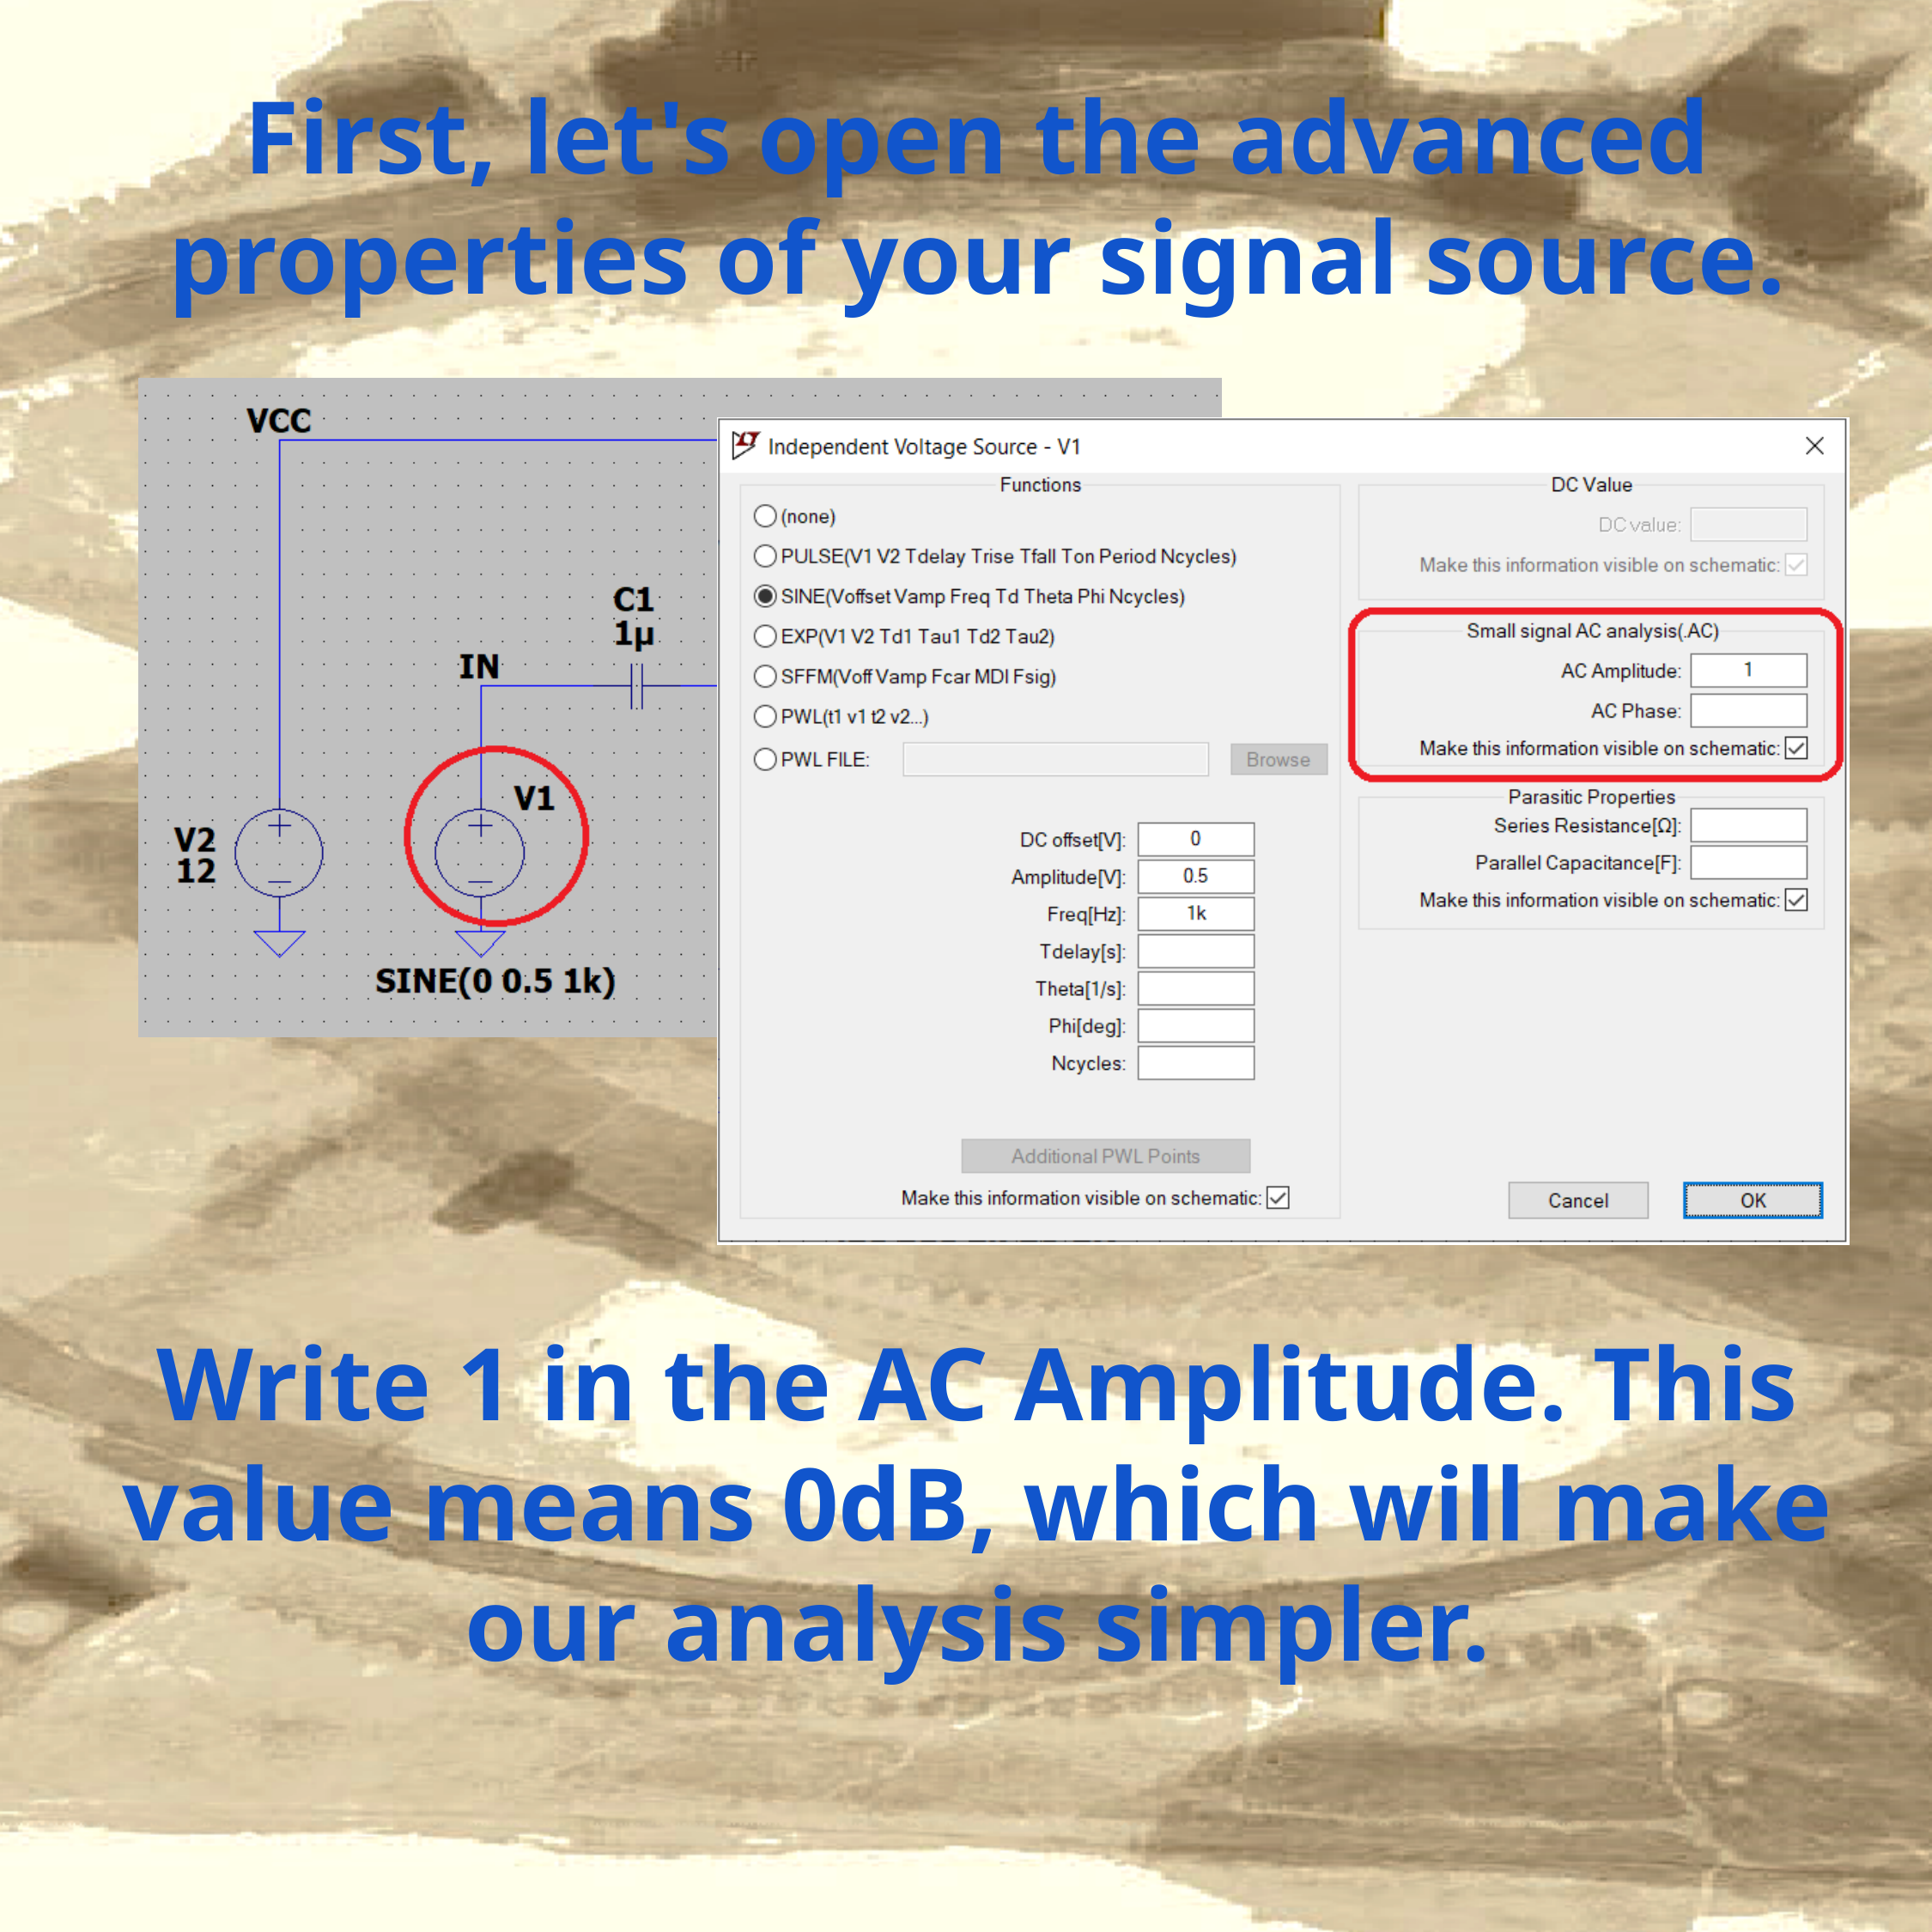

First, let's open the advanced properties of your signal source.
Write 1 in the AC Amplitude. This value means 0dB, which will make our analysis simpler.